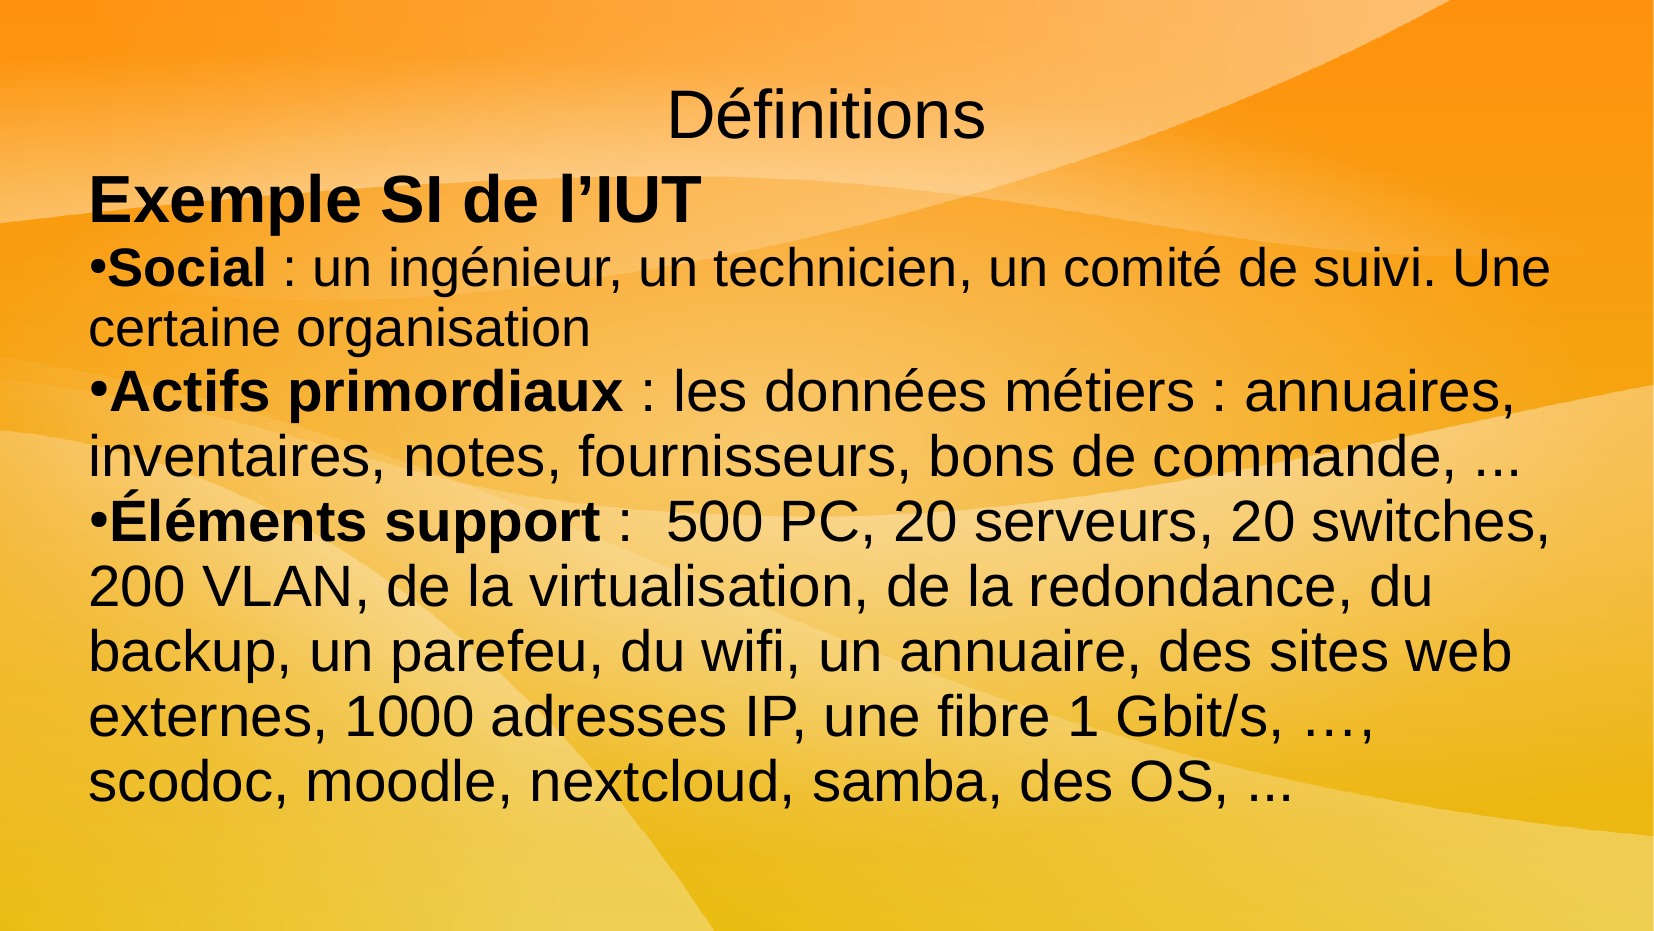

# Définitions
Exemple SI de l’IUT
Social : un ingénieur, un technicien, un comité de suivi. Une certaine organisation
Actifs primordiaux : les données métiers : annuaires, inventaires, notes, fournisseurs, bons de commande, ...
Éléments support : 500 PC, 20 serveurs, 20 switches, 200 VLAN, de la virtualisation, de la redondance, du backup, un parefeu, du wifi, un annuaire, des sites web externes, 1000 adresses IP, une fibre 1 Gbit/s, …, scodoc, moodle, nextcloud, samba, des OS, ...